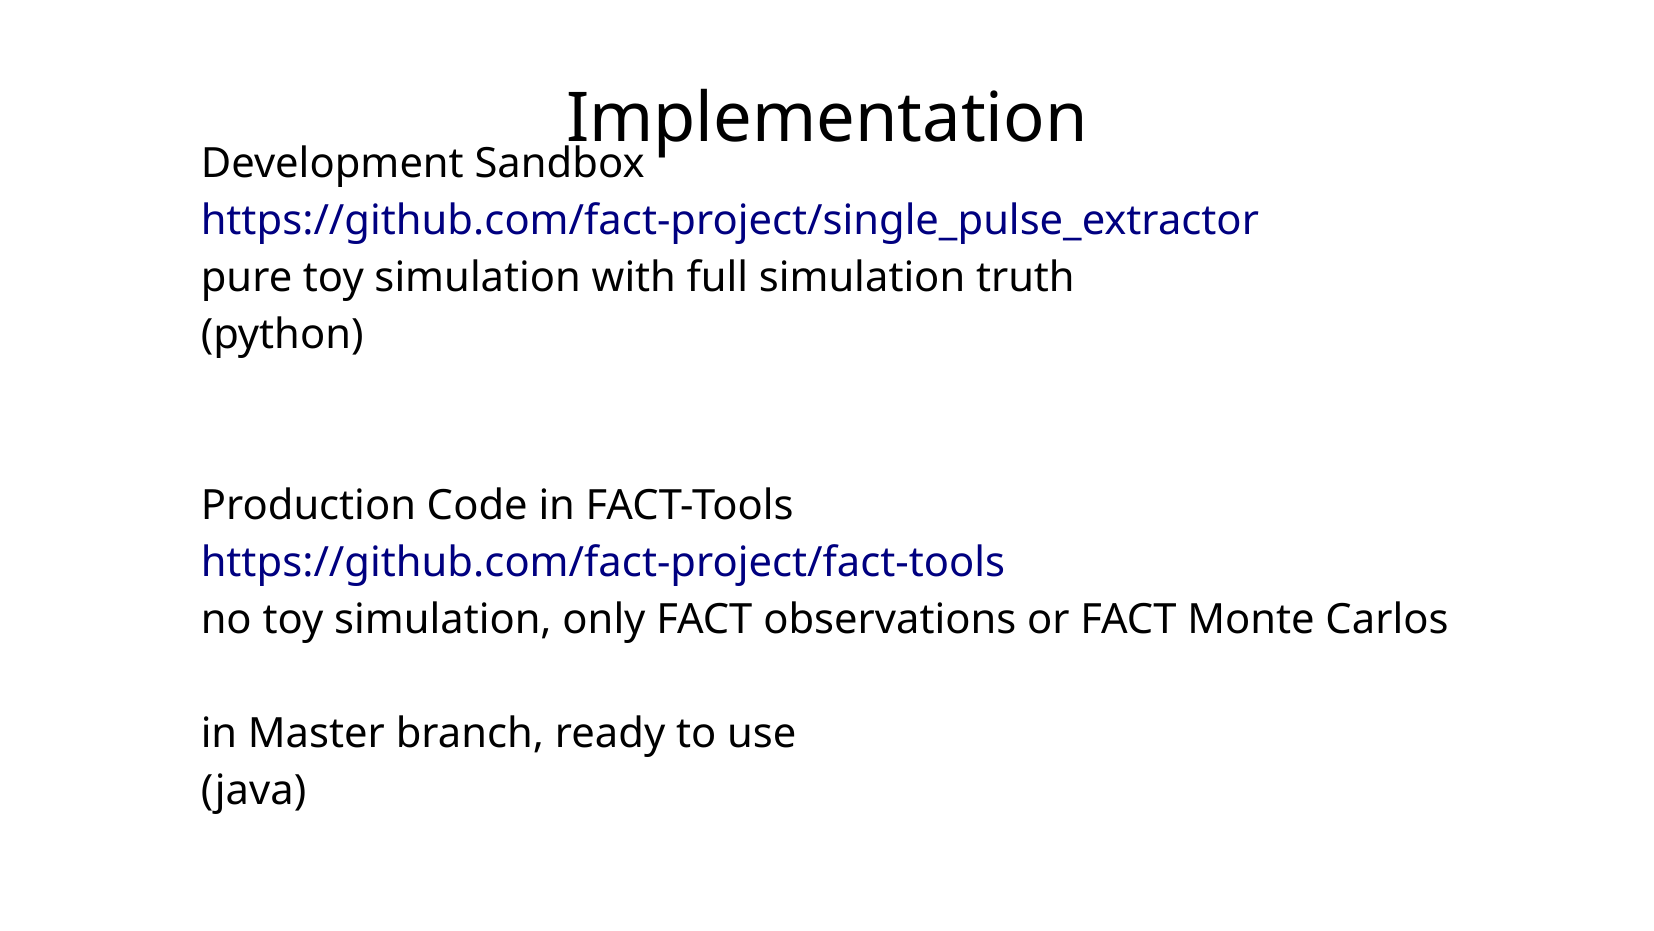

# Implementation
Development Sandbox
https://github.com/fact-project/single_pulse_extractor
pure toy simulation with full simulation truth
(python)
Production Code in FACT-Tools
https://github.com/fact-project/fact-tools
no toy simulation, only FACT observations or FACT Monte Carlos
in Master branch, ready to use
(java)